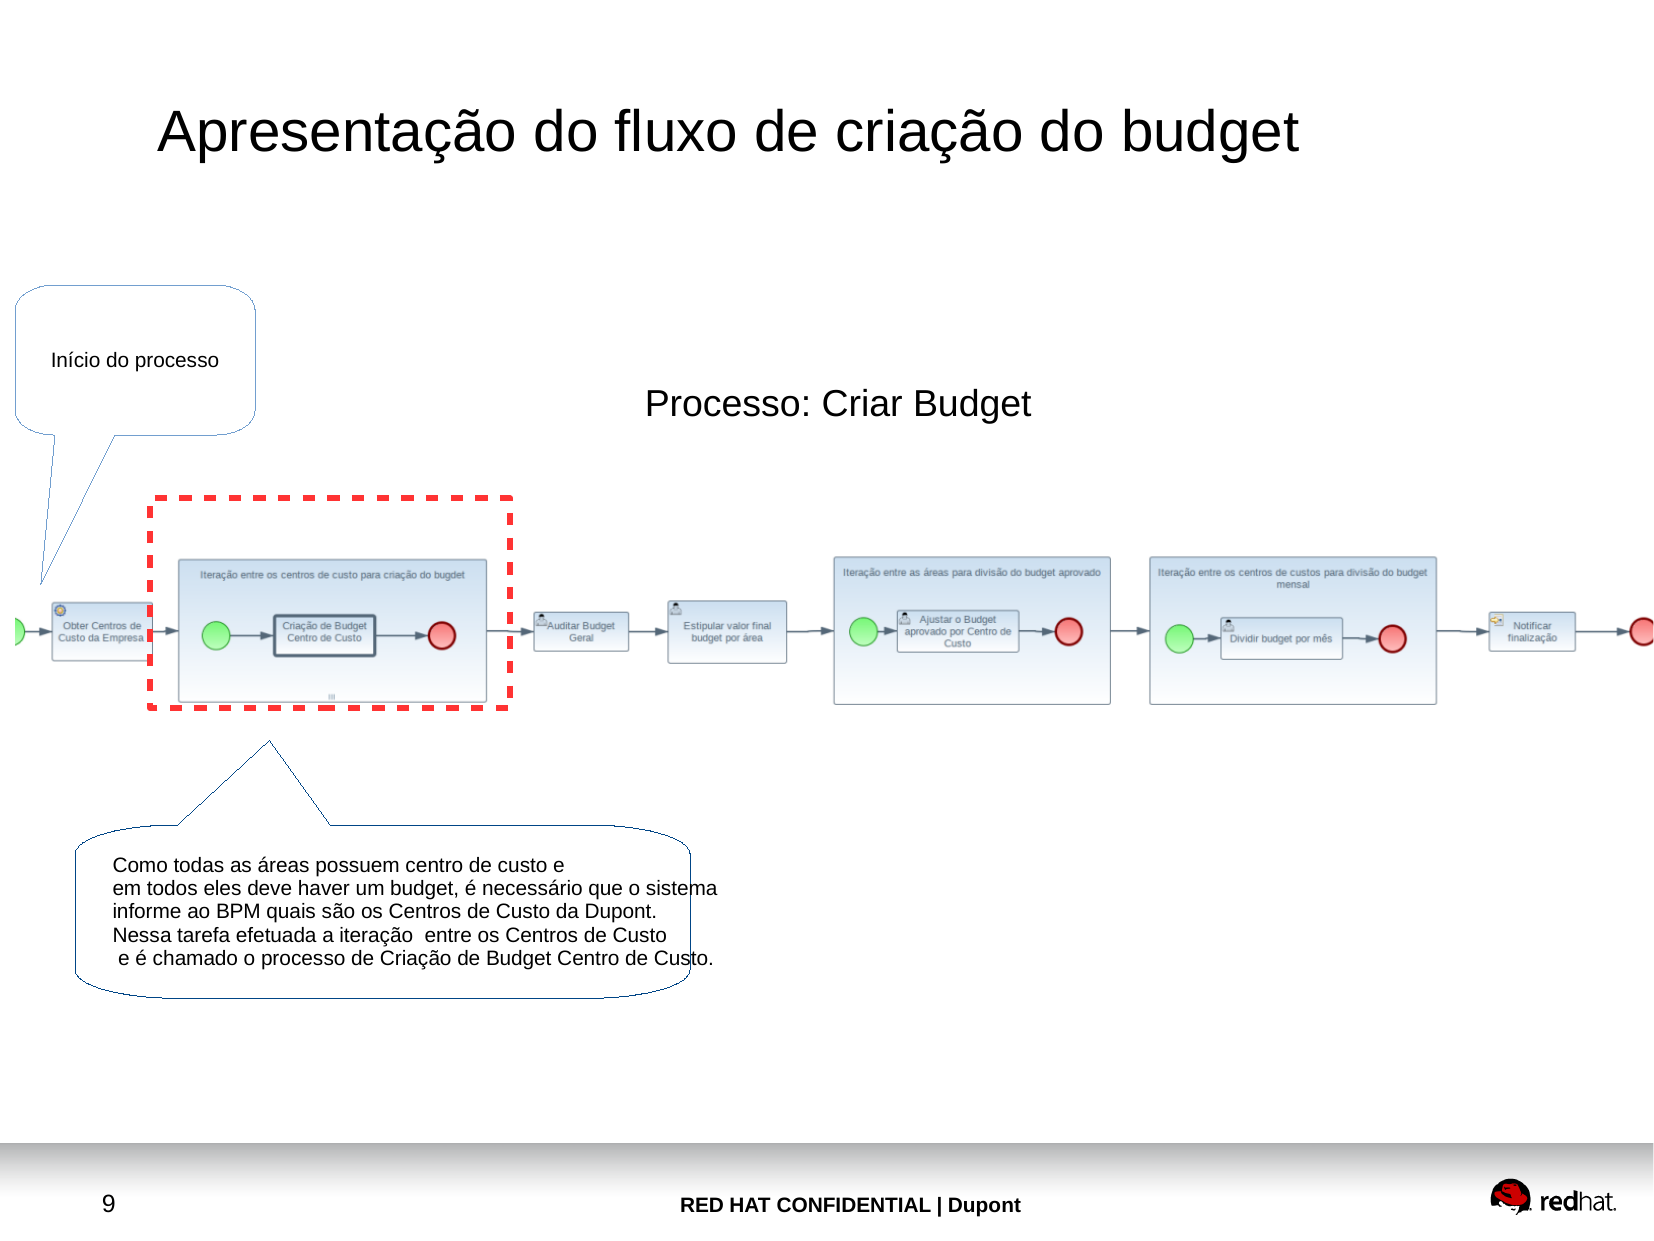

Apresentação do fluxo de criação do budget
Início do processo
Processo: Criar Budget
Como todas as áreas possuem centro de custo e
em todos eles deve haver um budget, é necessário que o sistema
informe ao BPM quais são os Centros de Custo da Dupont.
Nessa tarefa efetuada a iteração entre os Centros de Custo
 e é chamado o processo de Criação de Budget Centro de Custo.